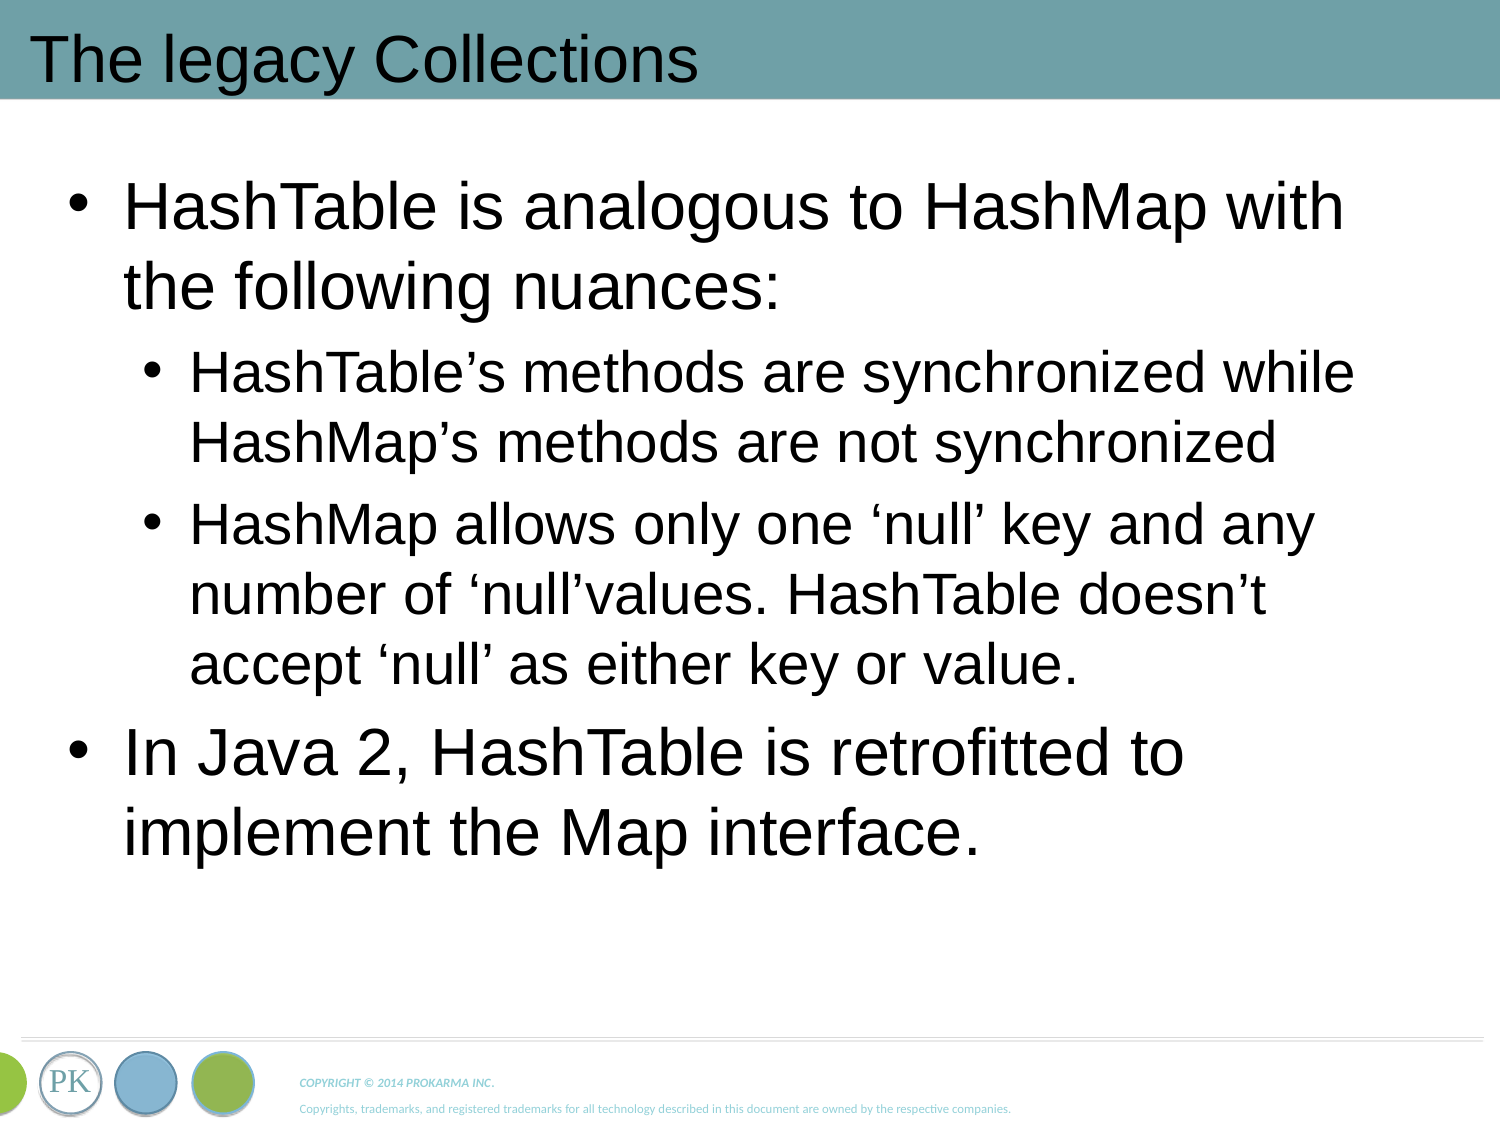

The legacy Collections
HashTable is analogous to HashMap with the following nuances:
HashTable’s methods are synchronized while HashMap’s methods are not synchronized
HashMap allows only one ‘null’ key and any number of ‘null’values. HashTable doesn’t accept ‘null’ as either key or value.
In Java 2, HashTable is retrofitted to implement the Map interface.